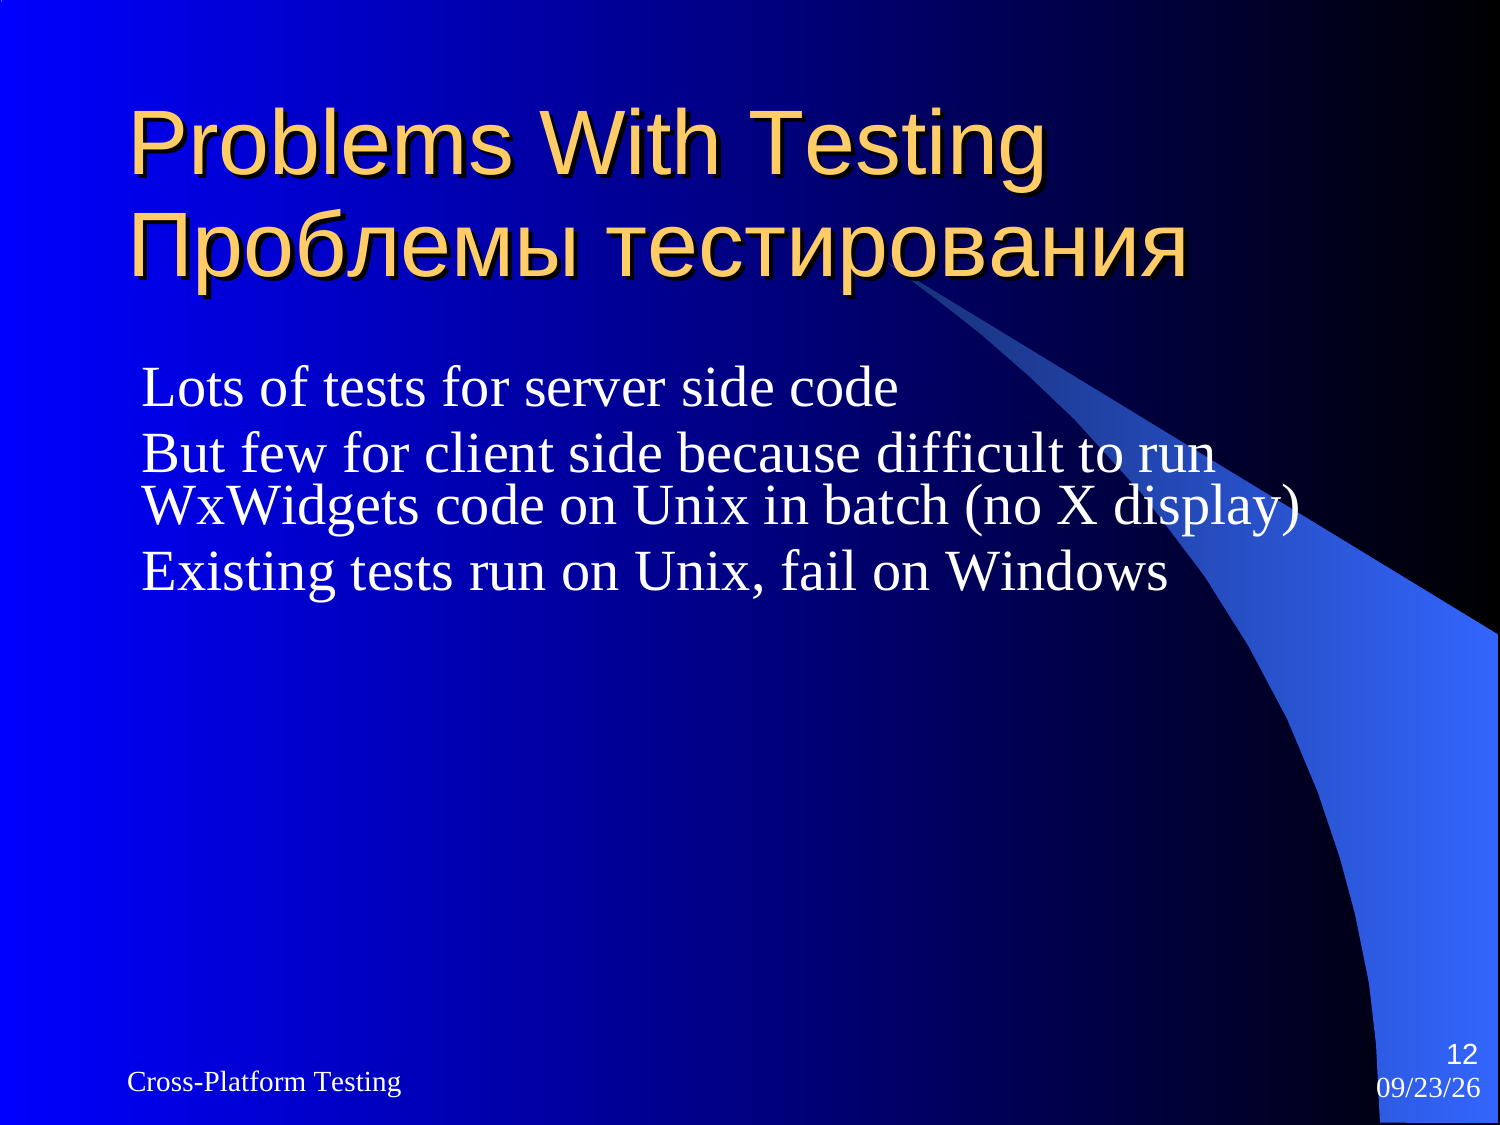

# Problems With Testing Проблемы тестирования
Lots of tests for server side code
But few for client side because difficult to run WxWidgets code on Unix in batch (no X display)
Existing tests run on Unix, fail on Windows
12
Cross-Platform Testing